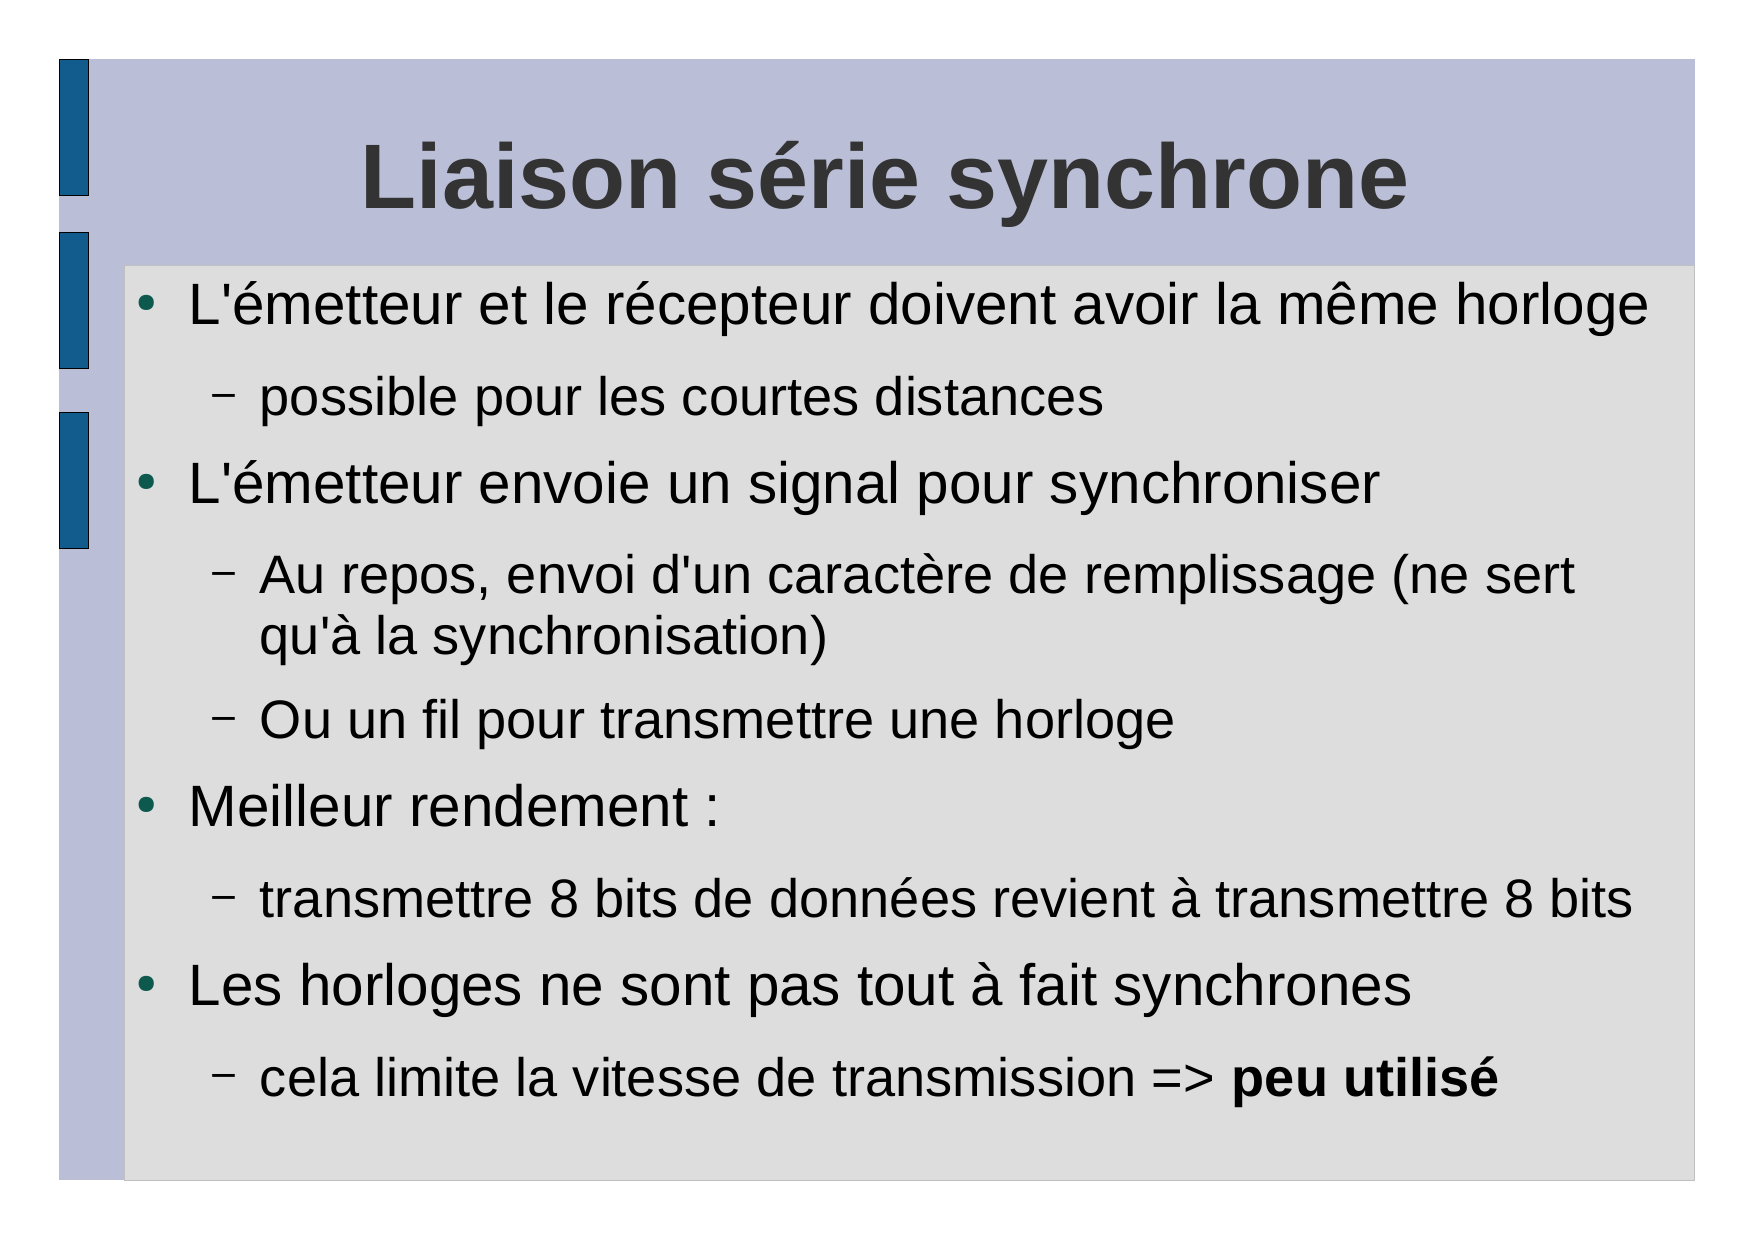

# Liaison série synchrone
L'émetteur et le récepteur doivent avoir la même horloge
possible pour les courtes distances
L'émetteur envoie un signal pour synchroniser
Au repos, envoi d'un caractère de remplissage (ne sert qu'à la synchronisation)
Ou un fil pour transmettre une horloge
Meilleur rendement :
transmettre 8 bits de données revient à transmettre 8 bits
Les horloges ne sont pas tout à fait synchrones
cela limite la vitesse de transmission => peu utilisé